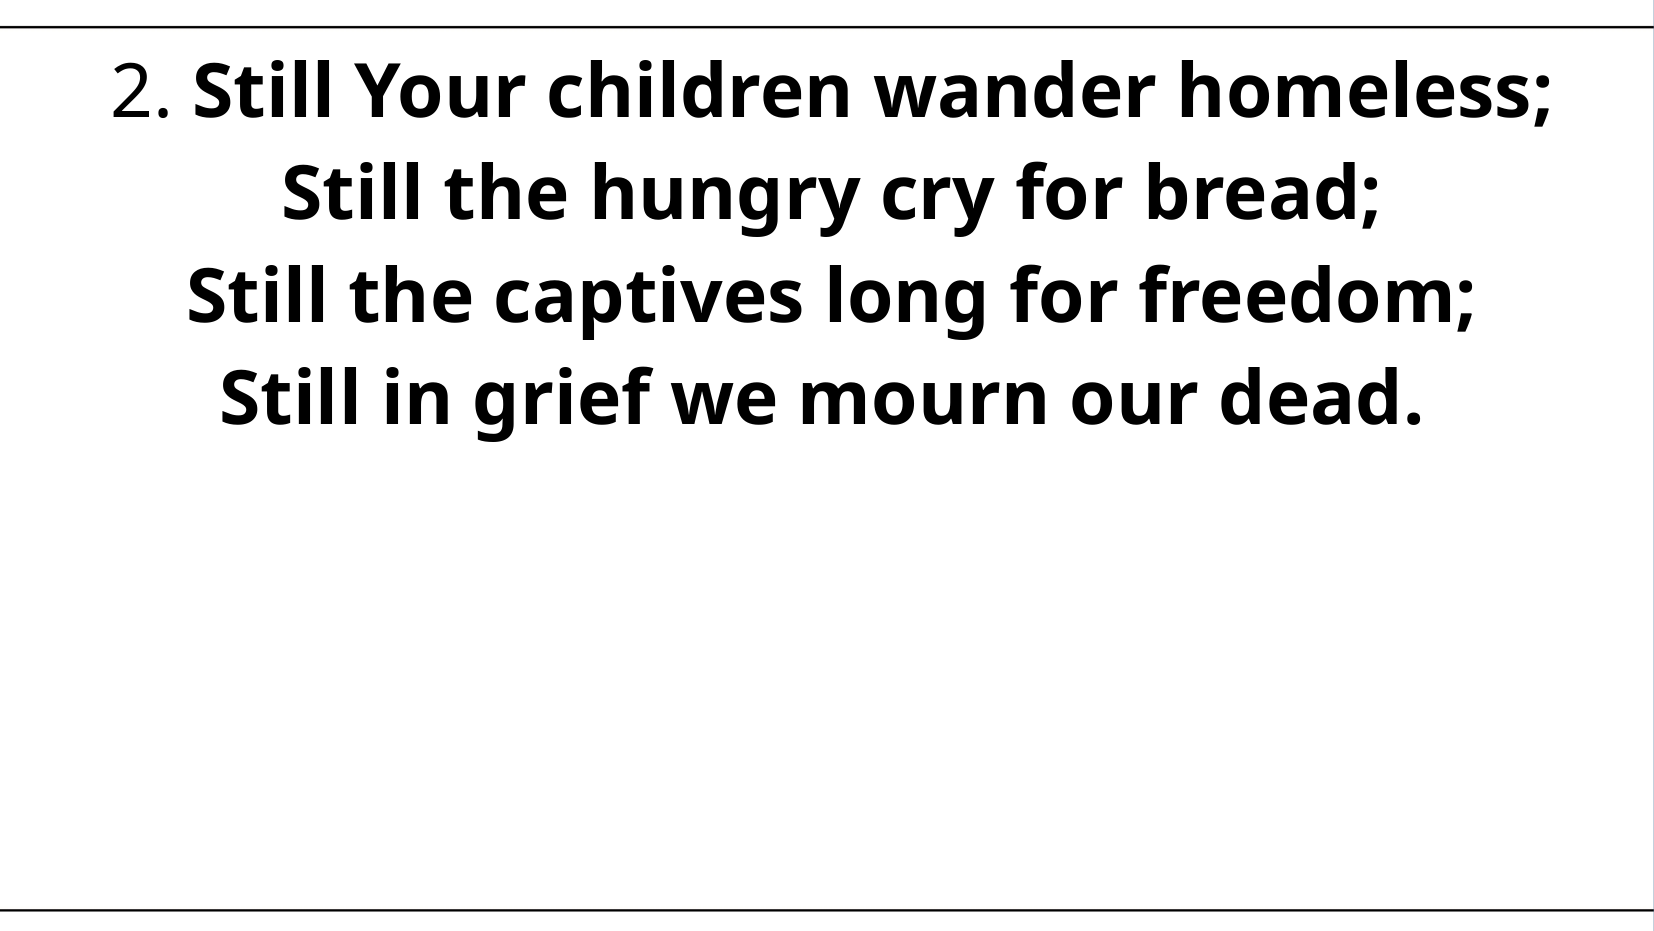

2. Still Your children wander homeless;
Still the hungry cry for bread;
Still the captives long for freedom;
Still in grief we mourn our dead.